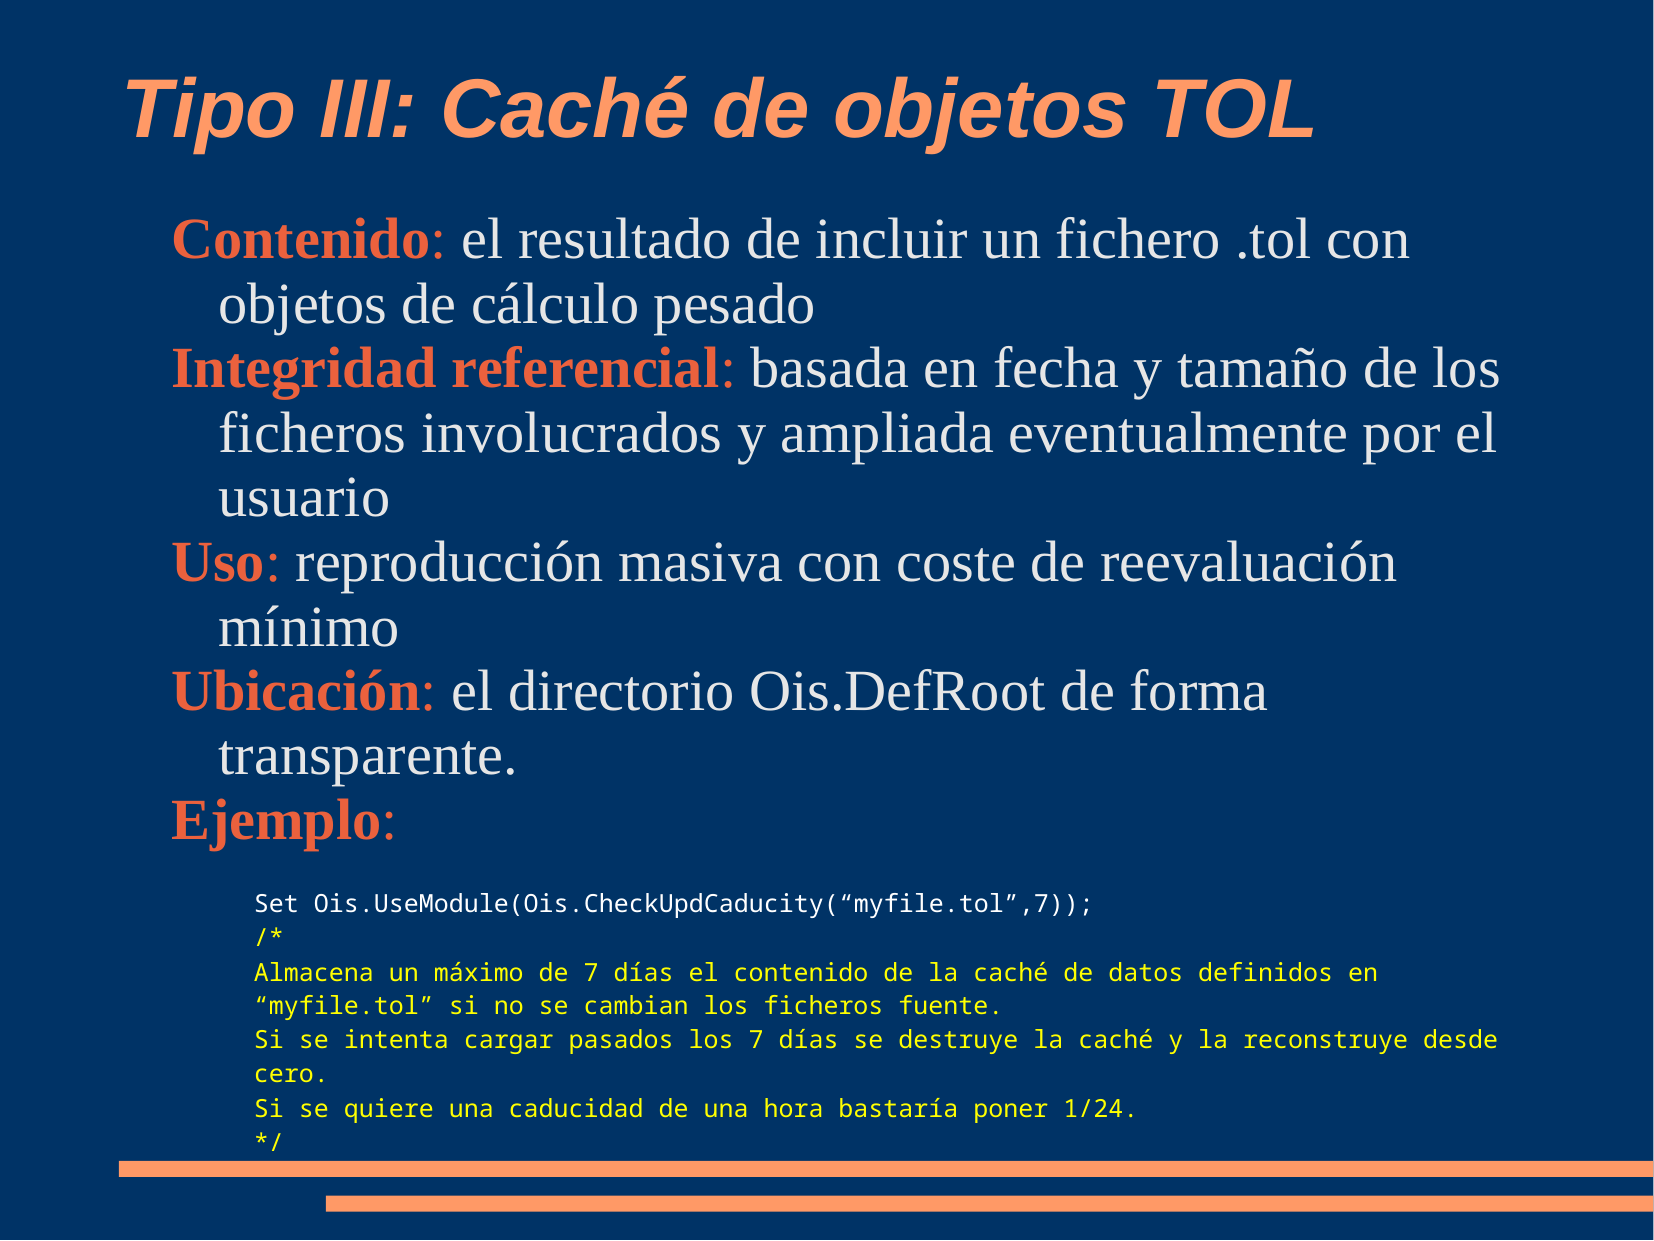

# Tipo III: Caché de objetos TOL
Contenido: el resultado de incluir un fichero .tol con objetos de cálculo pesado
Integridad referencial: basada en fecha y tamaño de los ficheros involucrados y ampliada eventualmente por el usuario
Uso: reproducción masiva con coste de reevaluación mínimo
Ubicación: el directorio Ois.DefRoot de forma transparente.
Ejemplo:
Set Ois.UseModule(Ois.CheckUpdCaducity(“myfile.tol”,7));
/*
Almacena un máximo de 7 días el contenido de la caché de datos definidos en
“myfile.tol” si no se cambian los ficheros fuente.
Si se intenta cargar pasados los 7 días se destruye la caché y la reconstruye desde
cero.
Si se quiere una caducidad de una hora bastaría poner 1/24.
*/